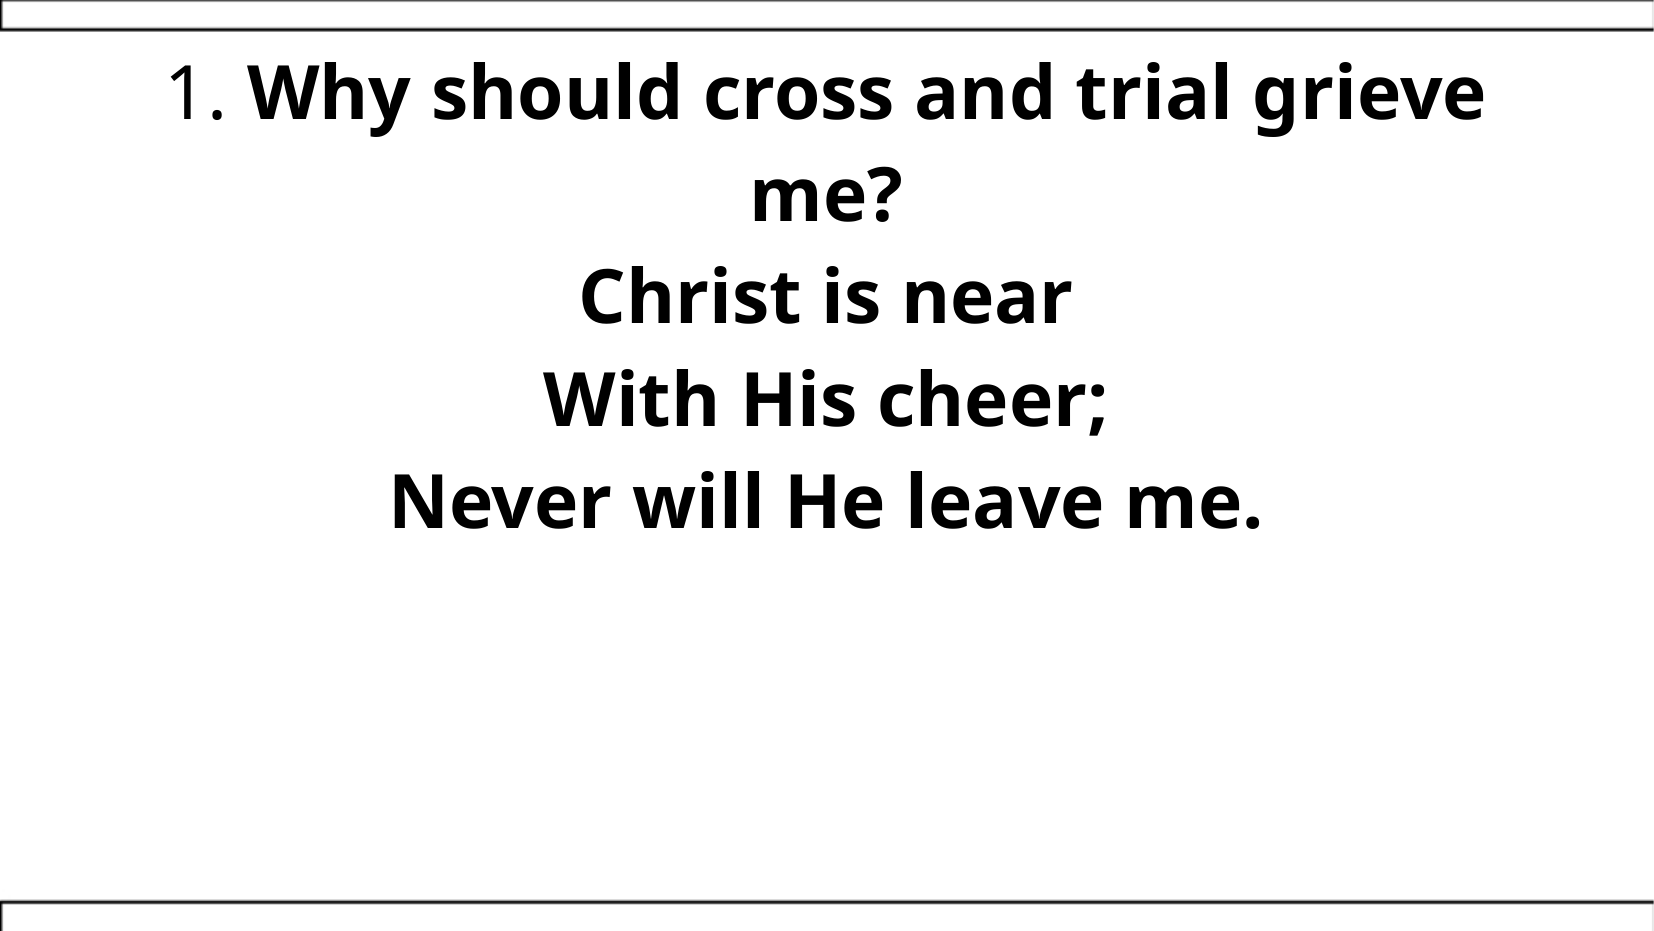

1. Why should cross and trial grieve me?
Christ is near
With His cheer;
Never will He leave me.